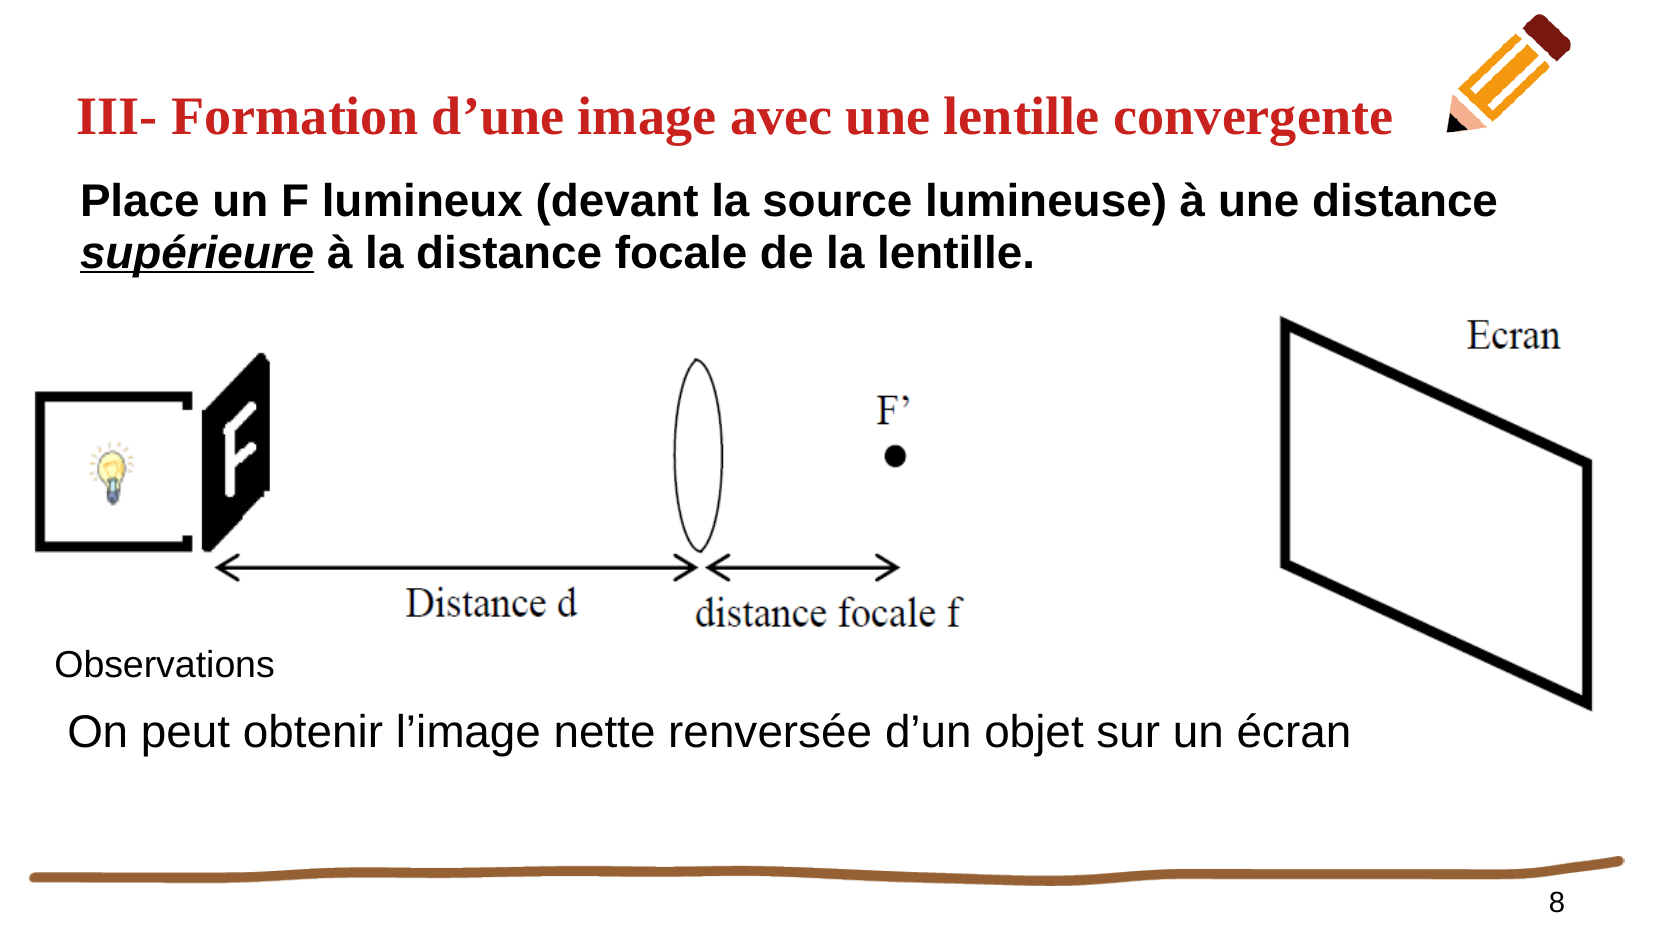

# III- Formation d’une image avec une lentille convergente
Place un F lumineux (devant la source lumineuse) à une distance
supérieure à la distance focale de la lentille.
Observations
 On peut obtenir l’image nette renversée d’un objet sur un écran
8